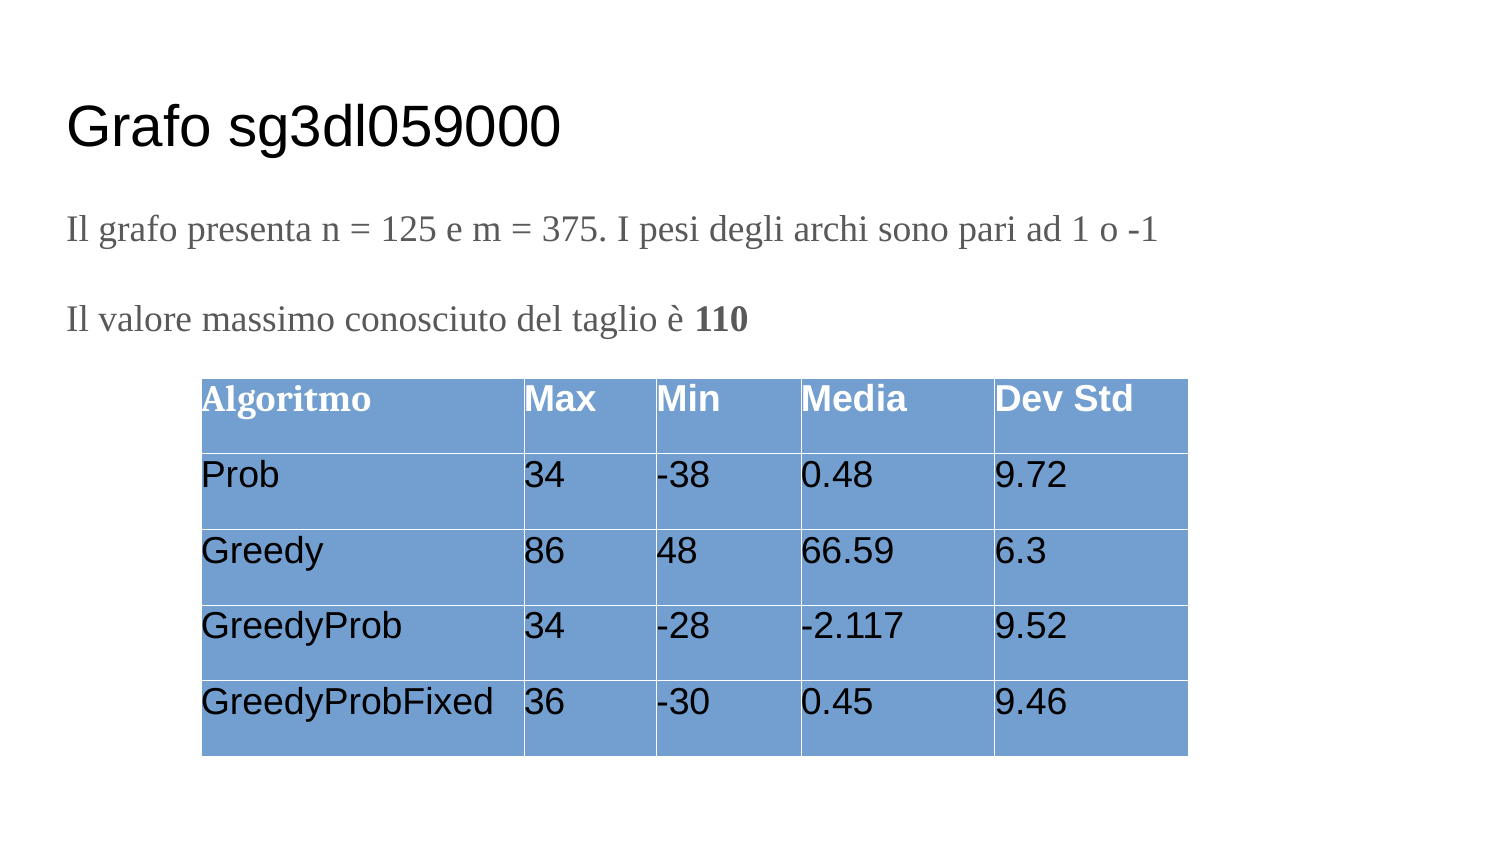

# Grafo sg3dl059000
Il grafo presenta n = 125 e m = 375. I pesi degli archi sono pari ad 1 o -1
Il valore massimo conosciuto del taglio è 110
| Algoritmo | Max | Min | Media | Dev Std |
| --- | --- | --- | --- | --- |
| Prob | 34 | -38 | 0.48 | 9.72 |
| Greedy | 86 | 48 | 66.59 | 6.3 |
| GreedyProb | 34 | -28 | -2.117 | 9.52 |
| GreedyProbFixed | 36 | -30 | 0.45 | 9.46 |